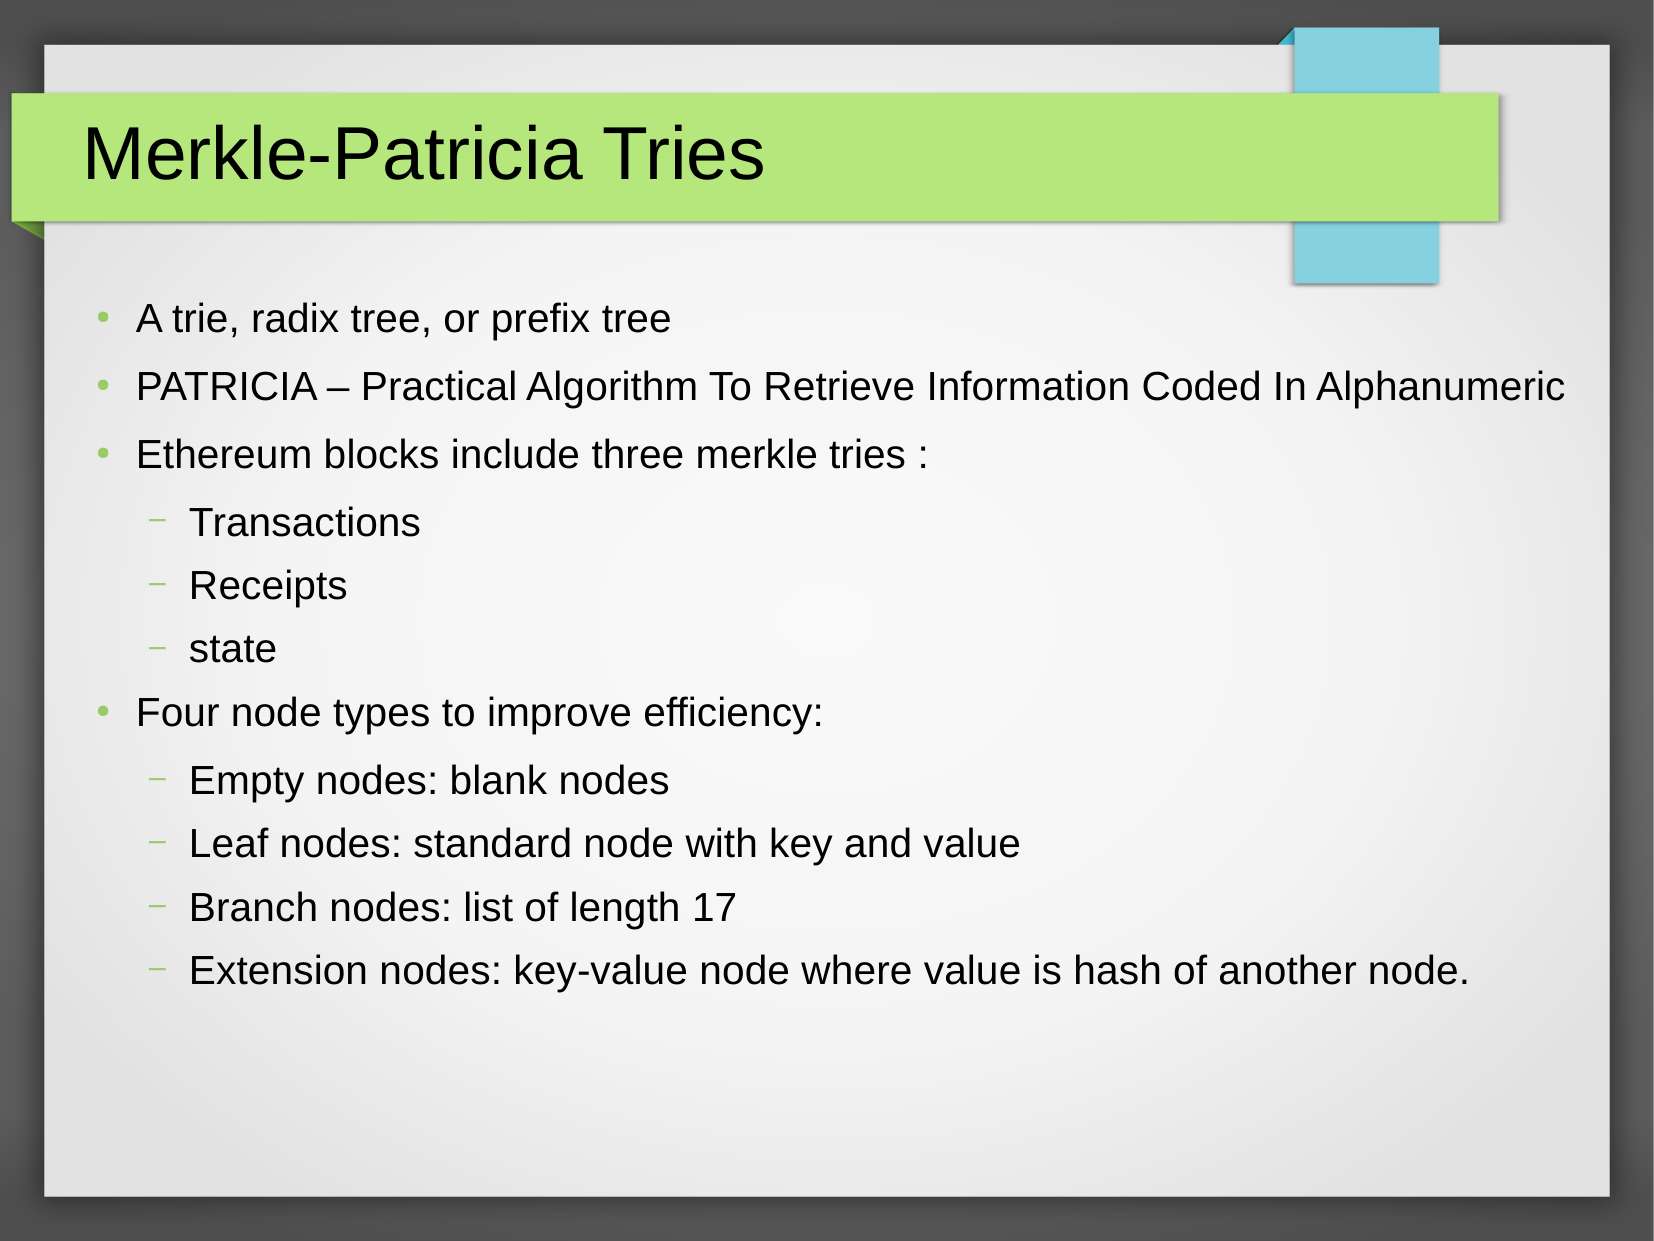

# Merkle-Patricia Tries
A trie, radix tree, or prefix tree
PATRICIA – Practical Algorithm To Retrieve Information Coded In Alphanumeric
Ethereum blocks include three merkle tries :
Transactions
Receipts
state
Four node types to improve efficiency:
Empty nodes: blank nodes
Leaf nodes: standard node with key and value
Branch nodes: list of length 17
Extension nodes: key-value node where value is hash of another node.